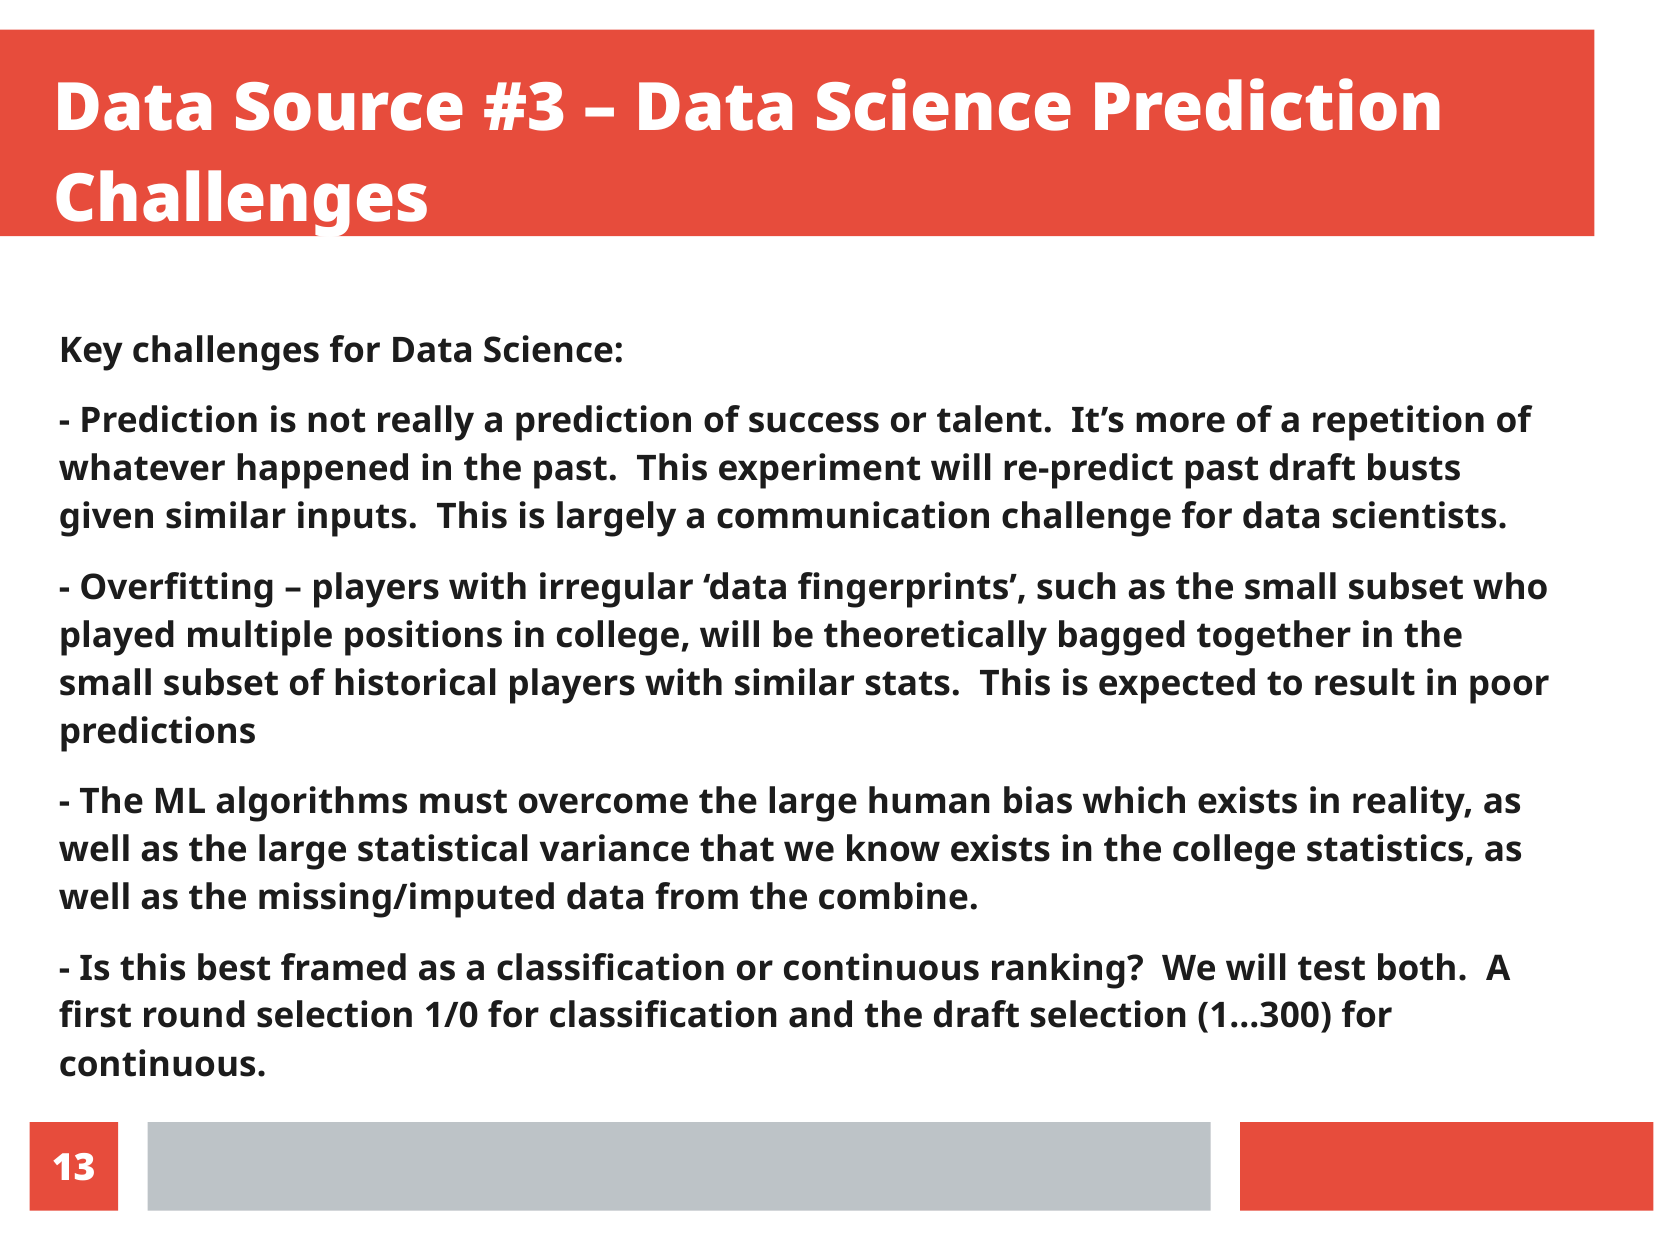

# Data Source #3 – Data Science Prediction Challenges
Key challenges for Data Science:
- Prediction is not really a prediction of success or talent. It’s more of a repetition of whatever happened in the past. This experiment will re-predict past draft busts given similar inputs. This is largely a communication challenge for data scientists.
- Overfitting – players with irregular ‘data fingerprints’, such as the small subset who played multiple positions in college, will be theoretically bagged together in the small subset of historical players with similar stats. This is expected to result in poor predictions
- The ML algorithms must overcome the large human bias which exists in reality, as well as the large statistical variance that we know exists in the college statistics, as well as the missing/imputed data from the combine.
- Is this best framed as a classification or continuous ranking? We will test both. A first round selection 1/0 for classification and the draft selection (1...300) for continuous.
13